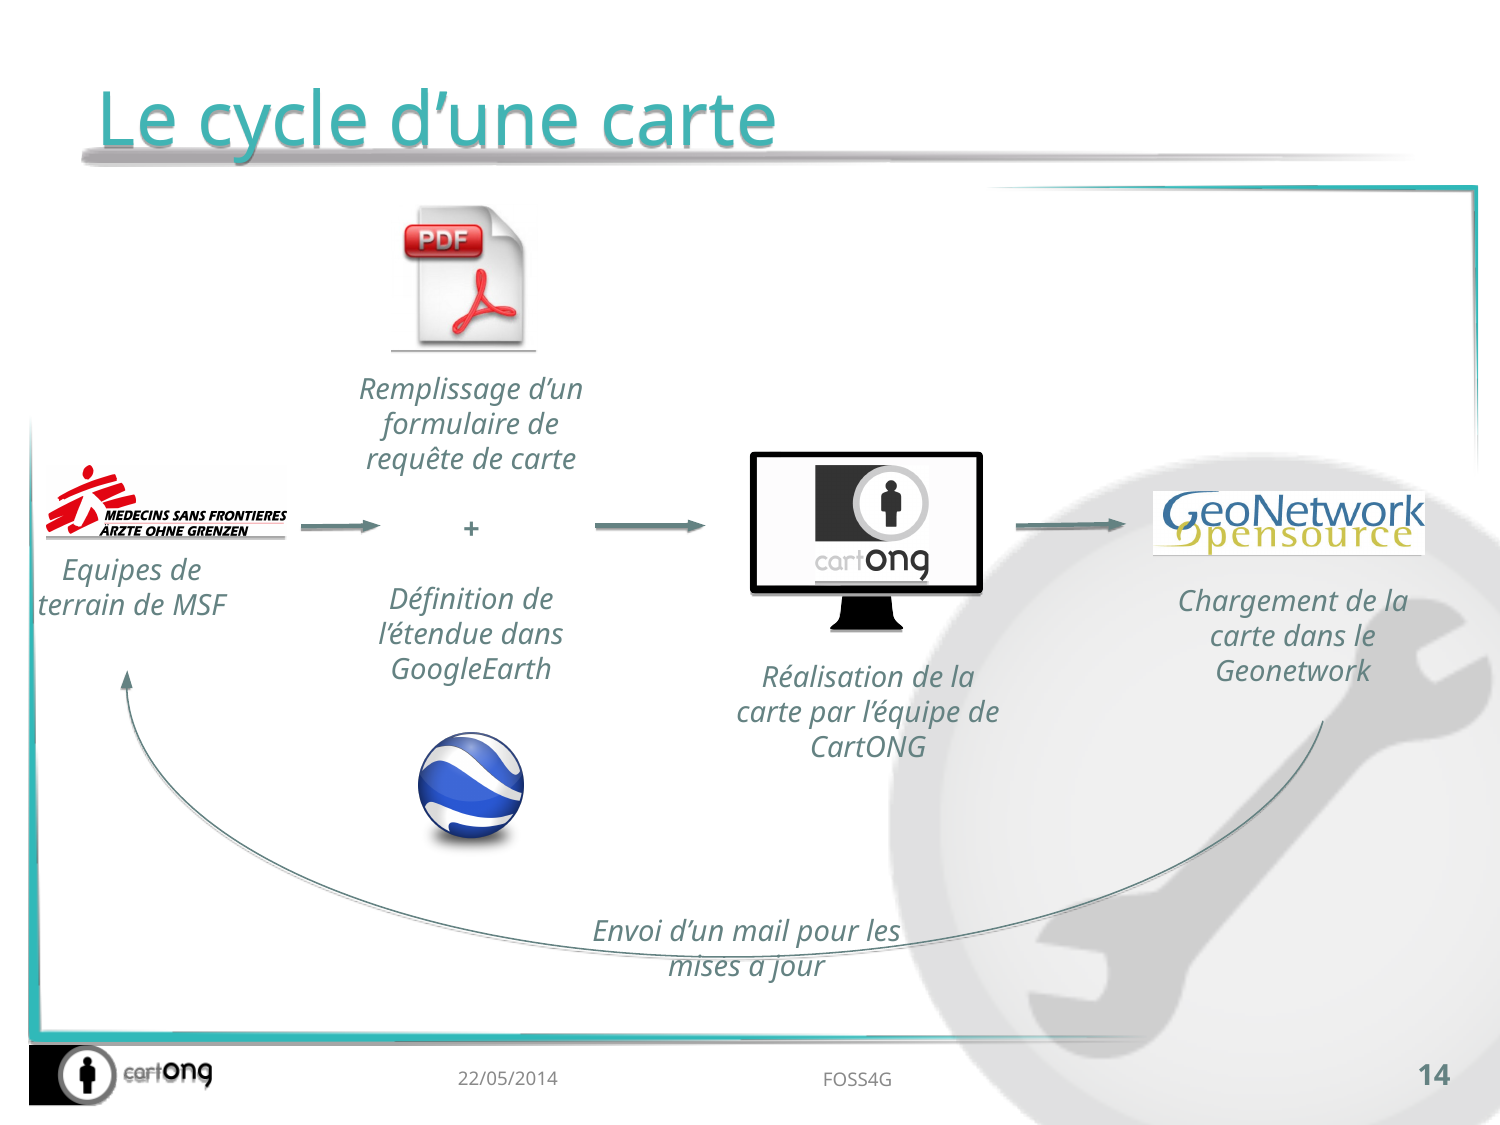

# Le cycle d’une carte
Remplissage d’un formulaire de requête de carte
+
Définition de l’étendue dans GoogleEarth
Equipes de terrain de MSF
Chargement de la carte dans le Geonetwork
Réalisation de la carte par l’équipe de CartONG
Envoi d’un mail pour les mises a jour
22/05/2014
FOSS4G